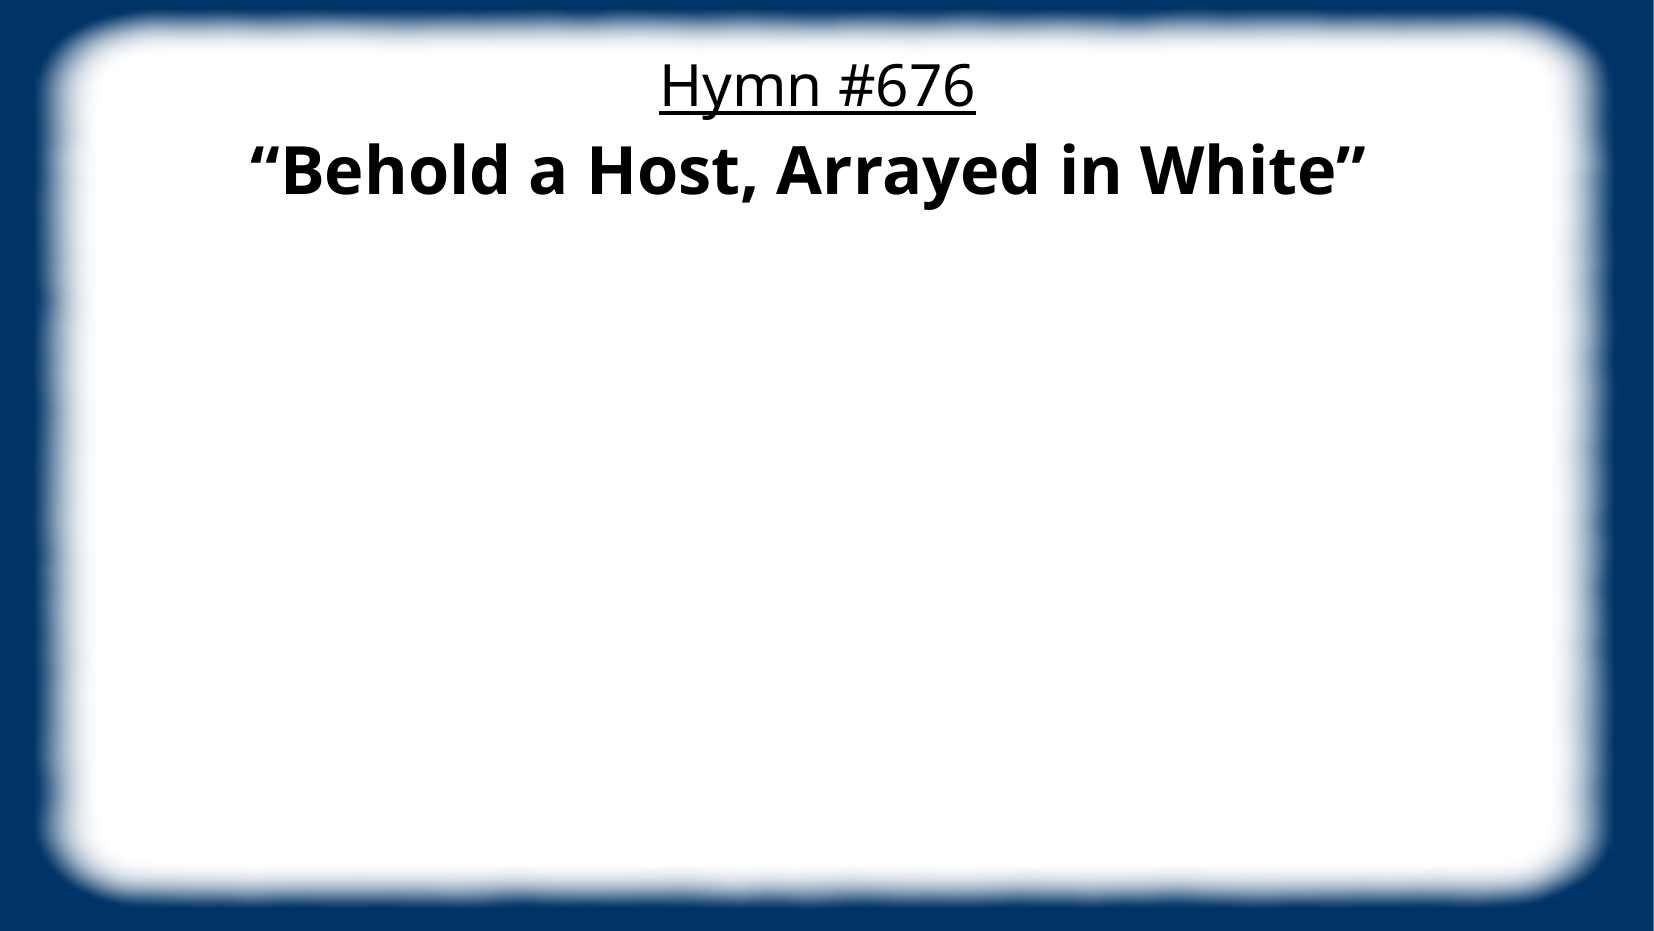

# Hymn #676 “Behold a Host, Arrayed in White”